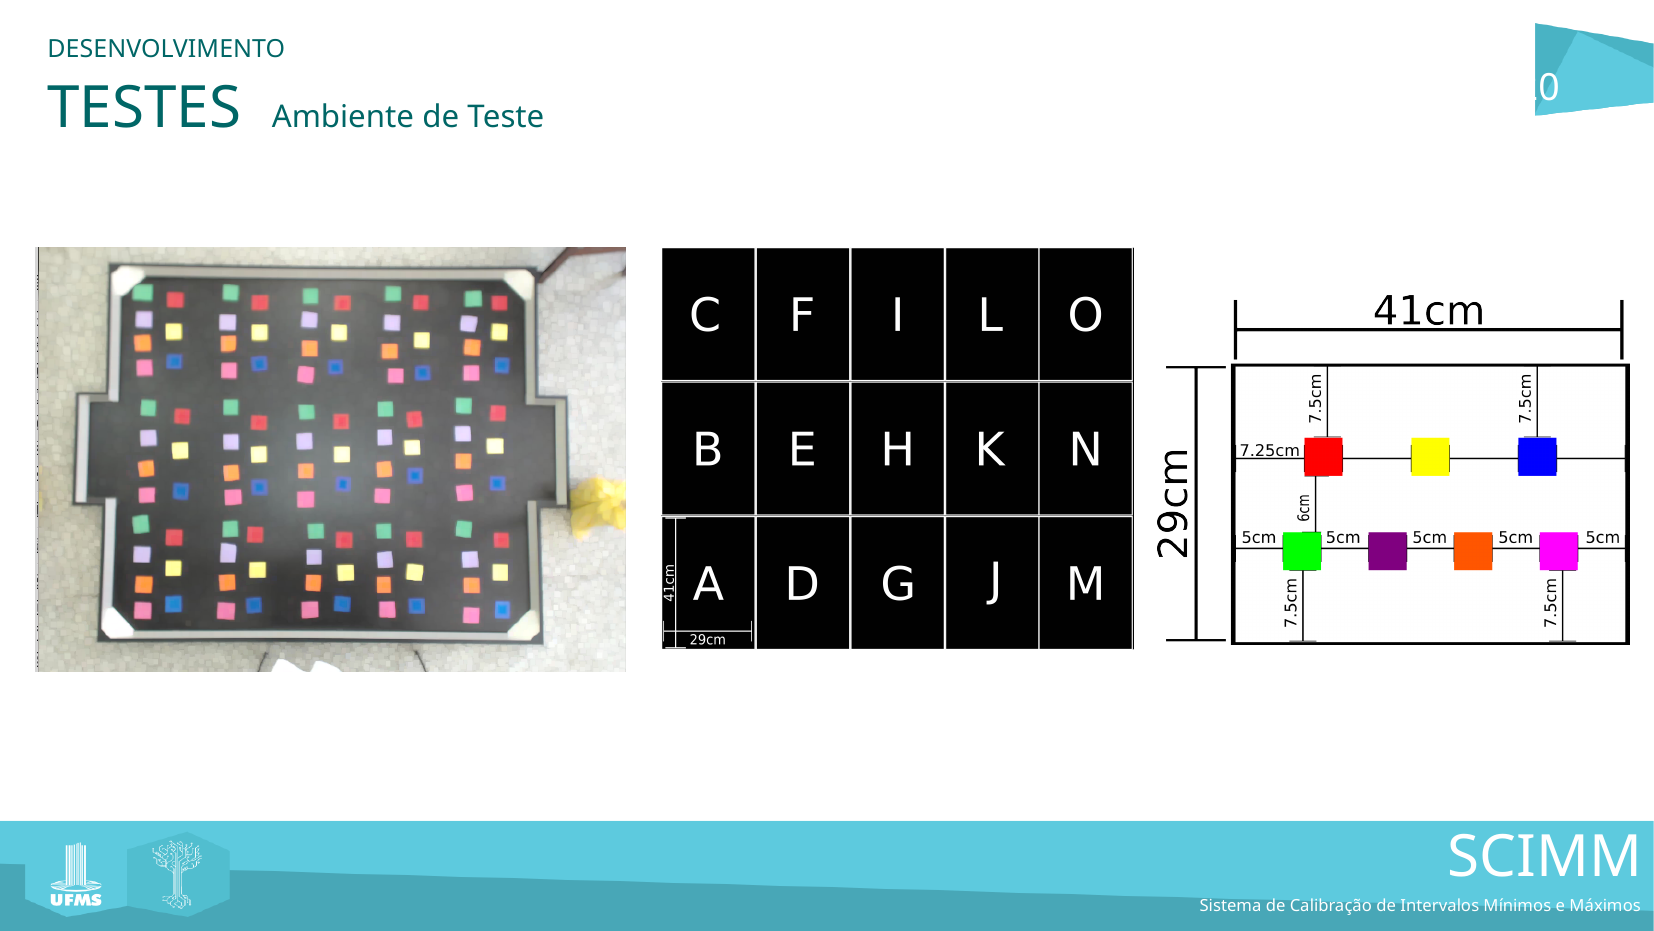

DESENVOLVIMENTO
TESTES Ambiente de Teste
# SCIMM Sistema de Calibração de Intervalos Mínimos e Máximos